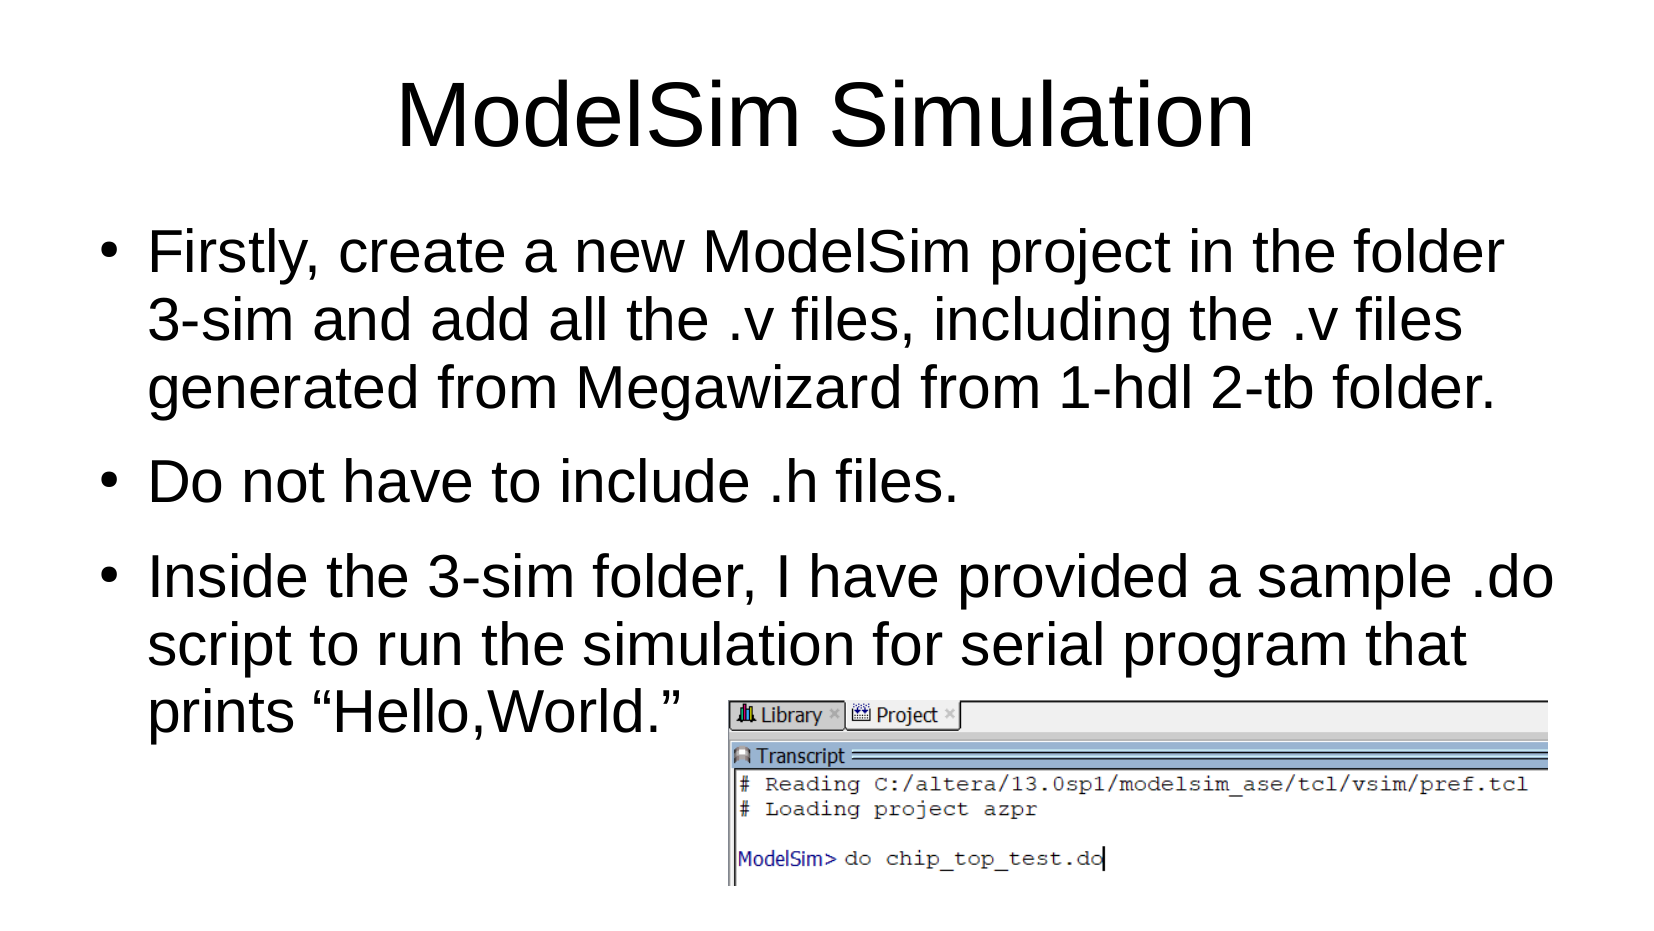

# ModelSim Simulation
Firstly, create a new ModelSim project in the folder 3-sim and add all the .v files, including the .v files generated from Megawizard from 1-hdl 2-tb folder.
Do not have to include .h files.
Inside the 3-sim folder, I have provided a sample .do script to run the simulation for serial program that prints “Hello,World.”